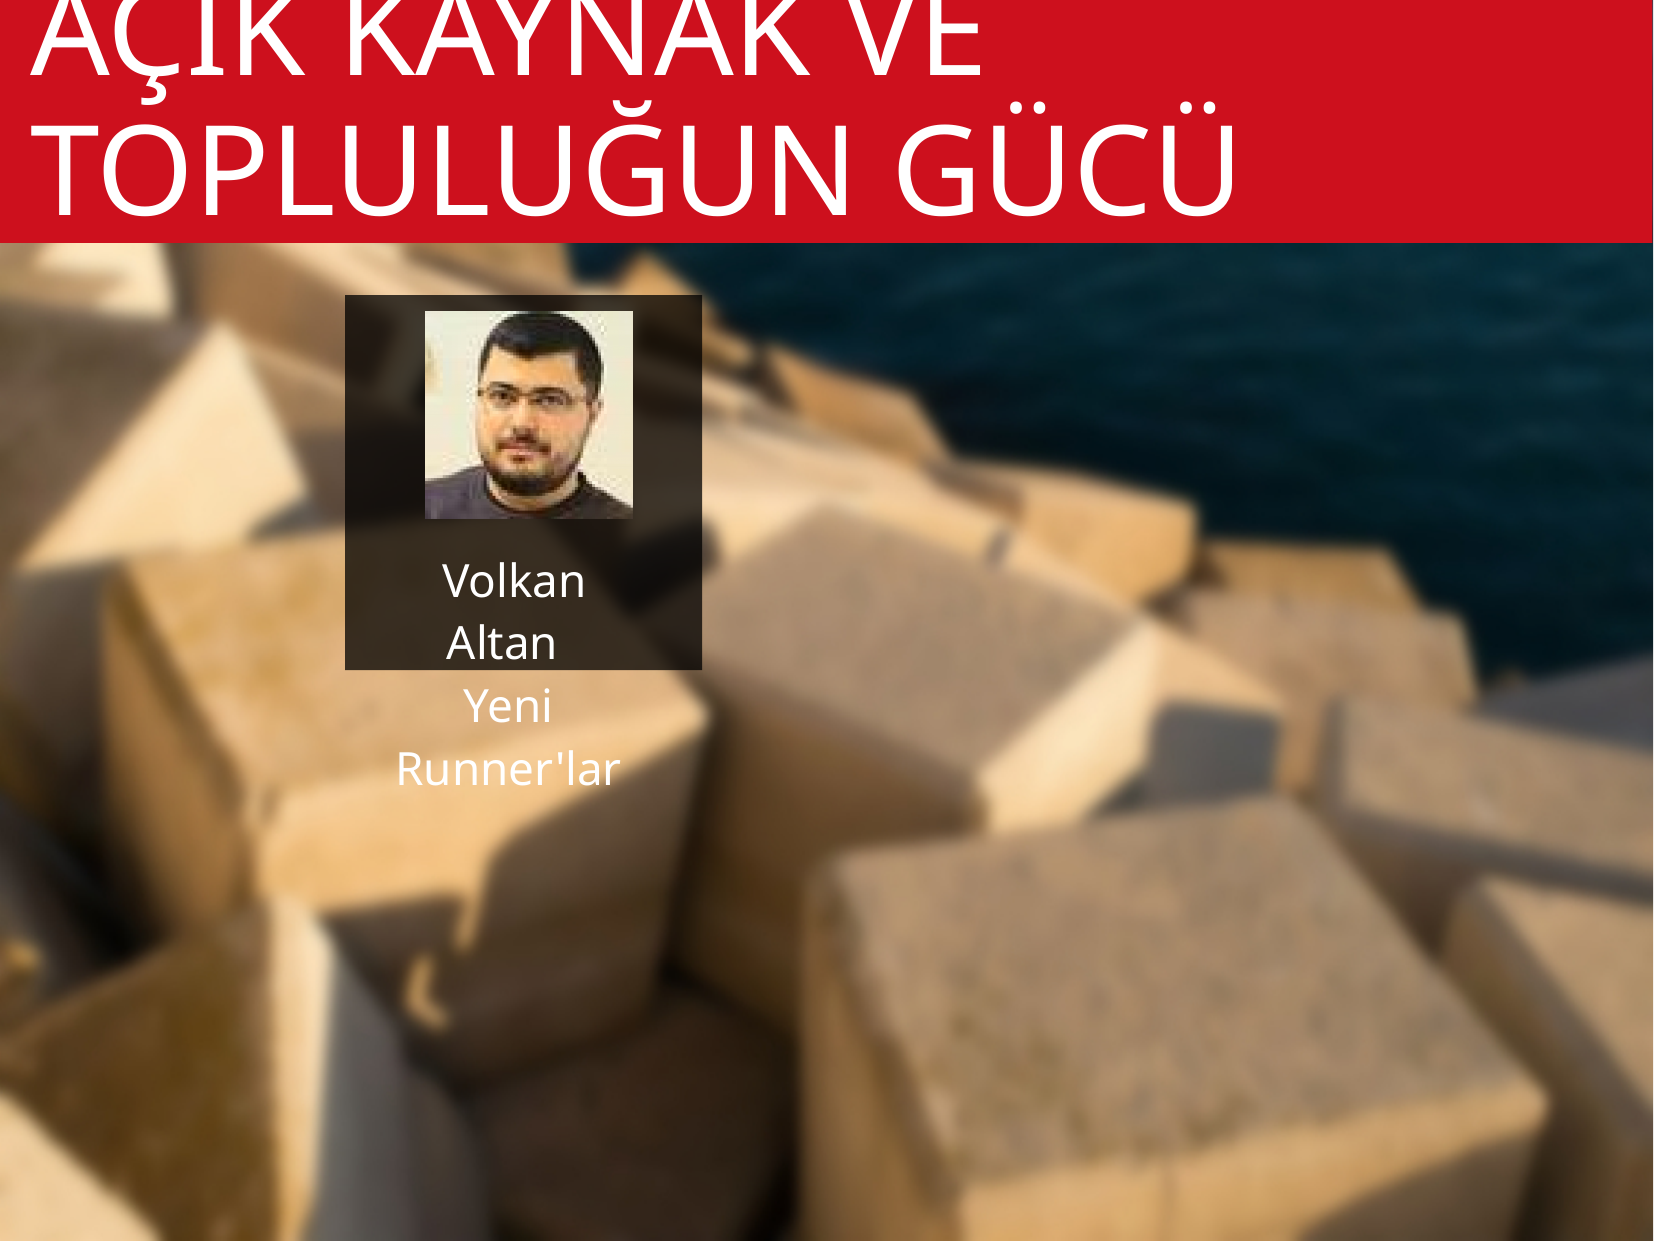

# AÇIK KAYNAK VE TOPLULUĞUN GÜCÜ
 Volkan Altan
Yeni Runner'lar